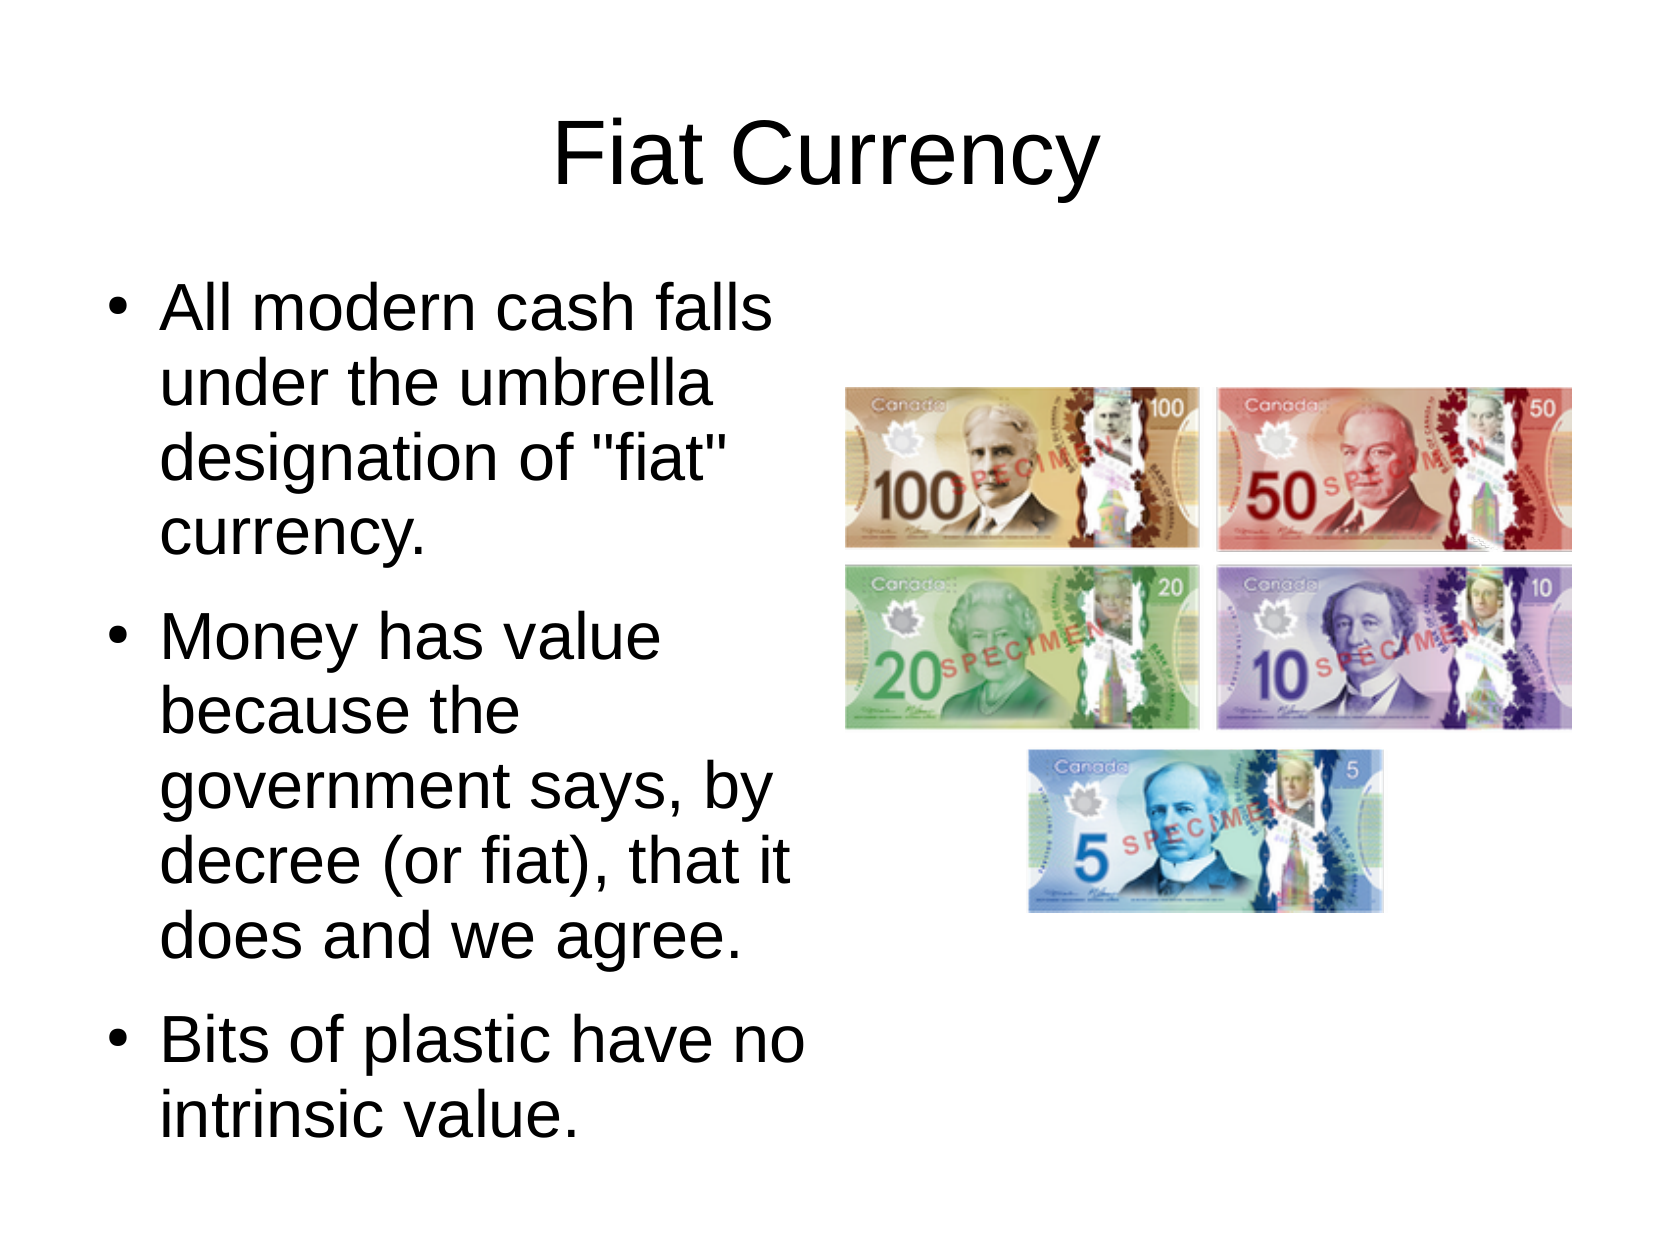

# Fiat Currency
All modern cash falls under the umbrella designation of "fiat" currency.
Money has value because the government says, by decree (or fiat), that it does and we agree.
Bits of plastic have no intrinsic value.